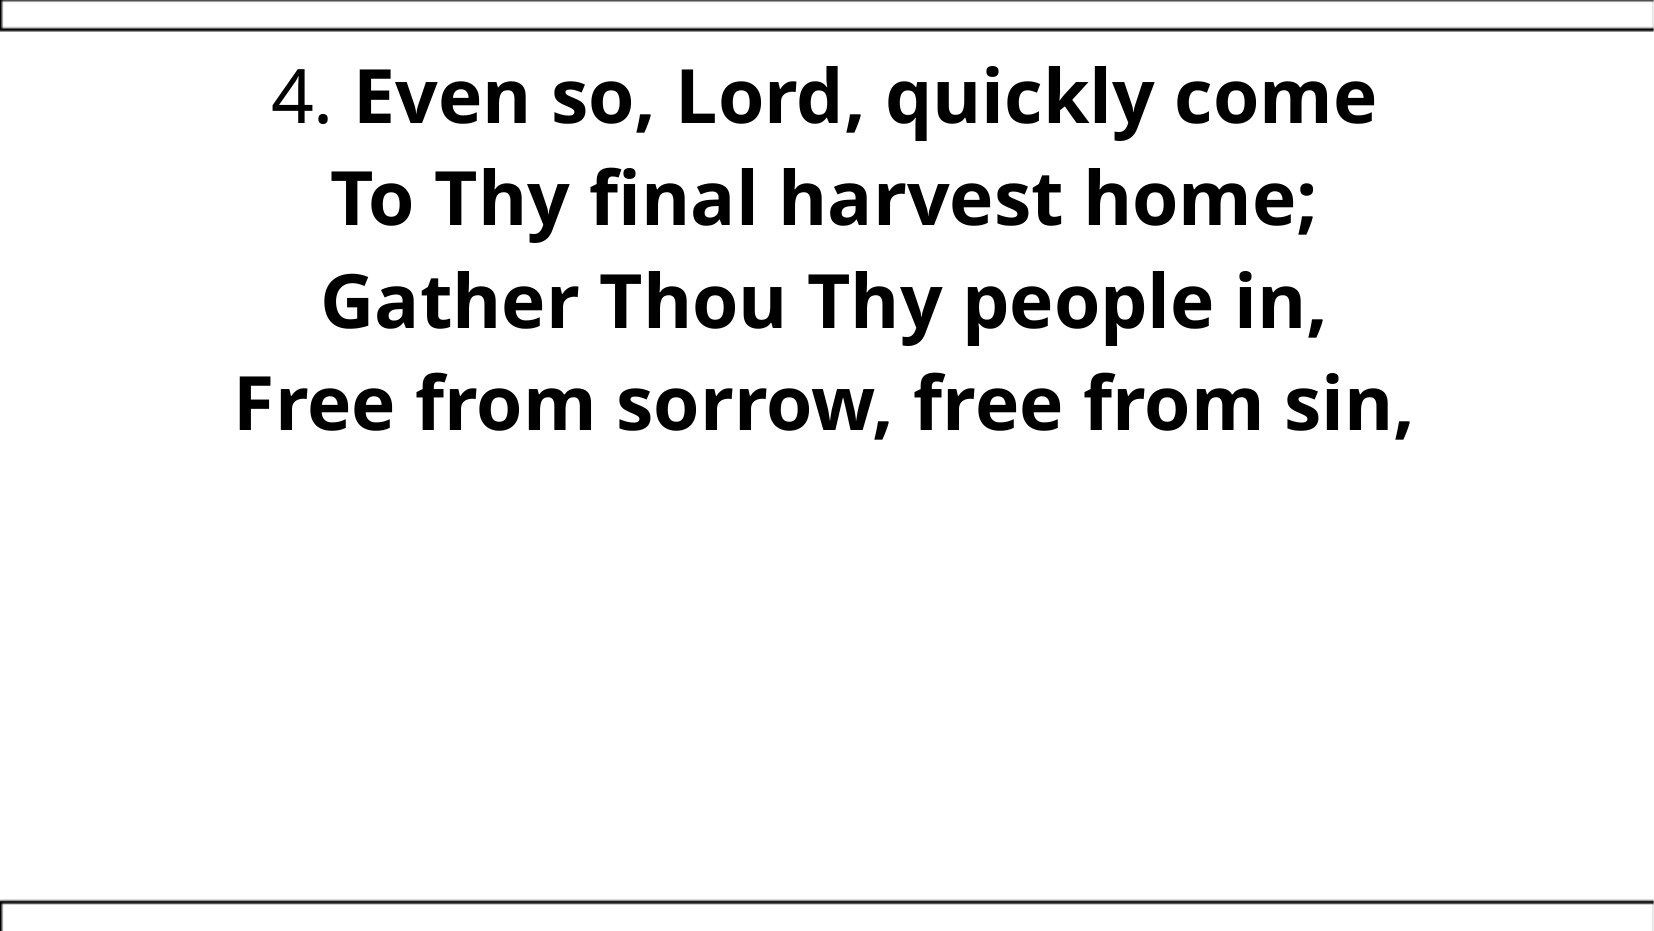

4. Even so, Lord, quickly come
To Thy final harvest home;
Gather Thou Thy people in,
Free from sorrow, free from sin,